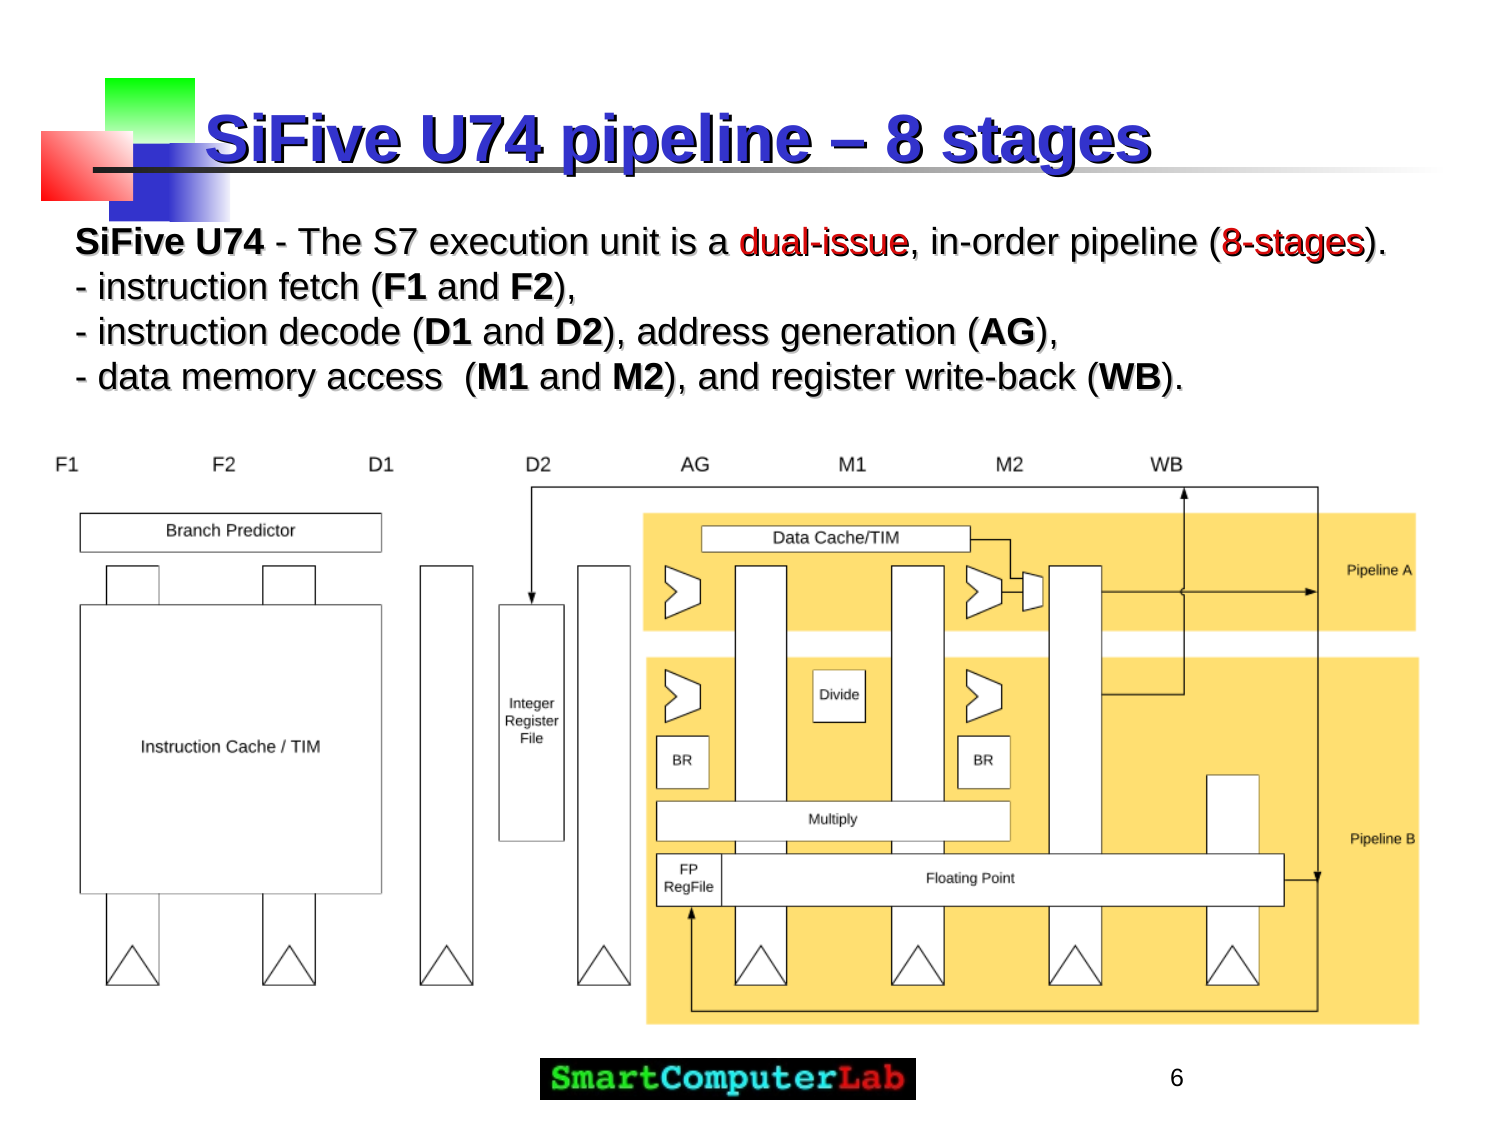

# SiFive U74 pipeline – 8 stages
SiFive U74 - The S7 execution unit is a dual-issue, in-order pipeline (8-stages).
- instruction fetch (F1 and F2),
- instruction decode (D1 and D2), address generation (AG),
- data memory access (M1 and M2), and register write-back (WB).
6